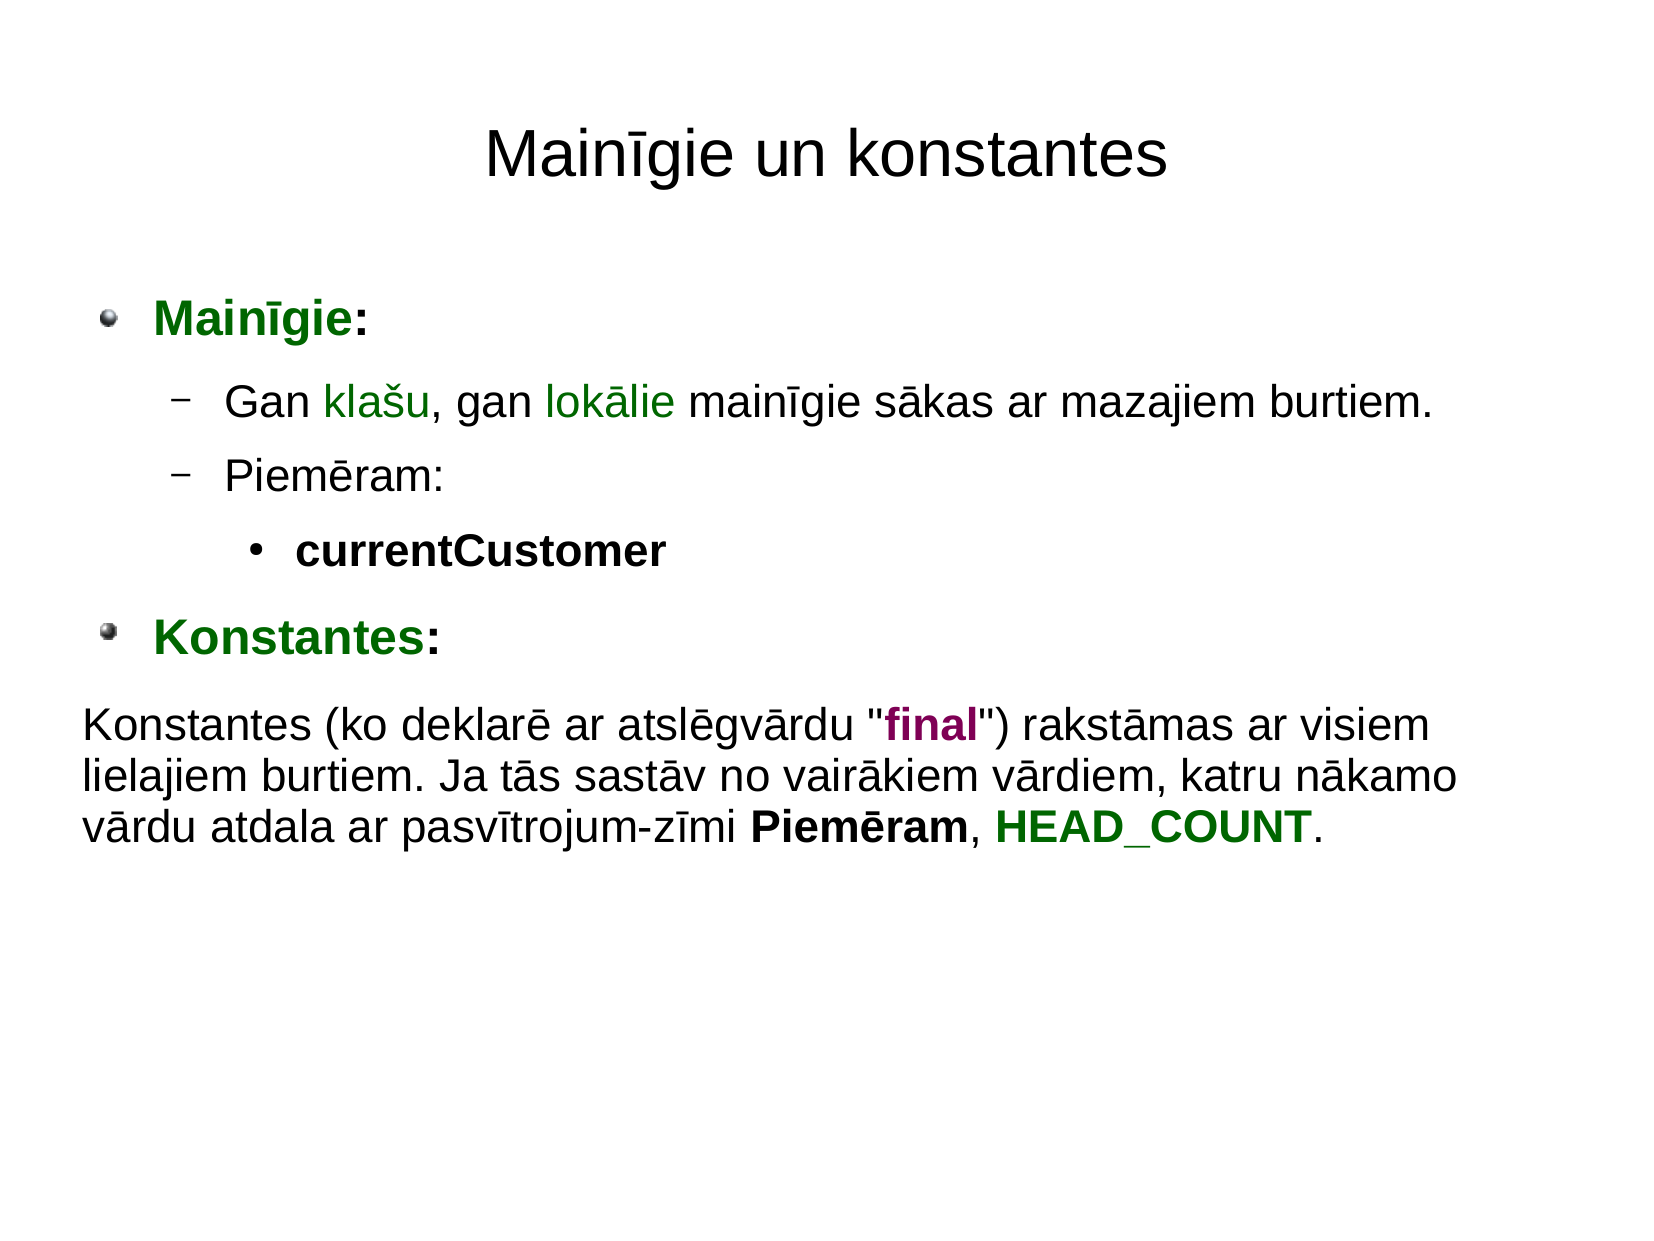

# Mainīgie un konstantes
Mainīgie:
Gan klašu, gan lokālie mainīgie sākas ar mazajiem burtiem.
Piemēram:
currentCustomer
Konstantes:
Konstantes (ko deklarē ar atslēgvārdu "final") rakstāmas ar visiem lielajiem burtiem. Ja tās sastāv no vairākiem vārdiem, katru nākamo vārdu atdala ar pasvītrojum-zīmi Piemēram, HEAD_COUNT.